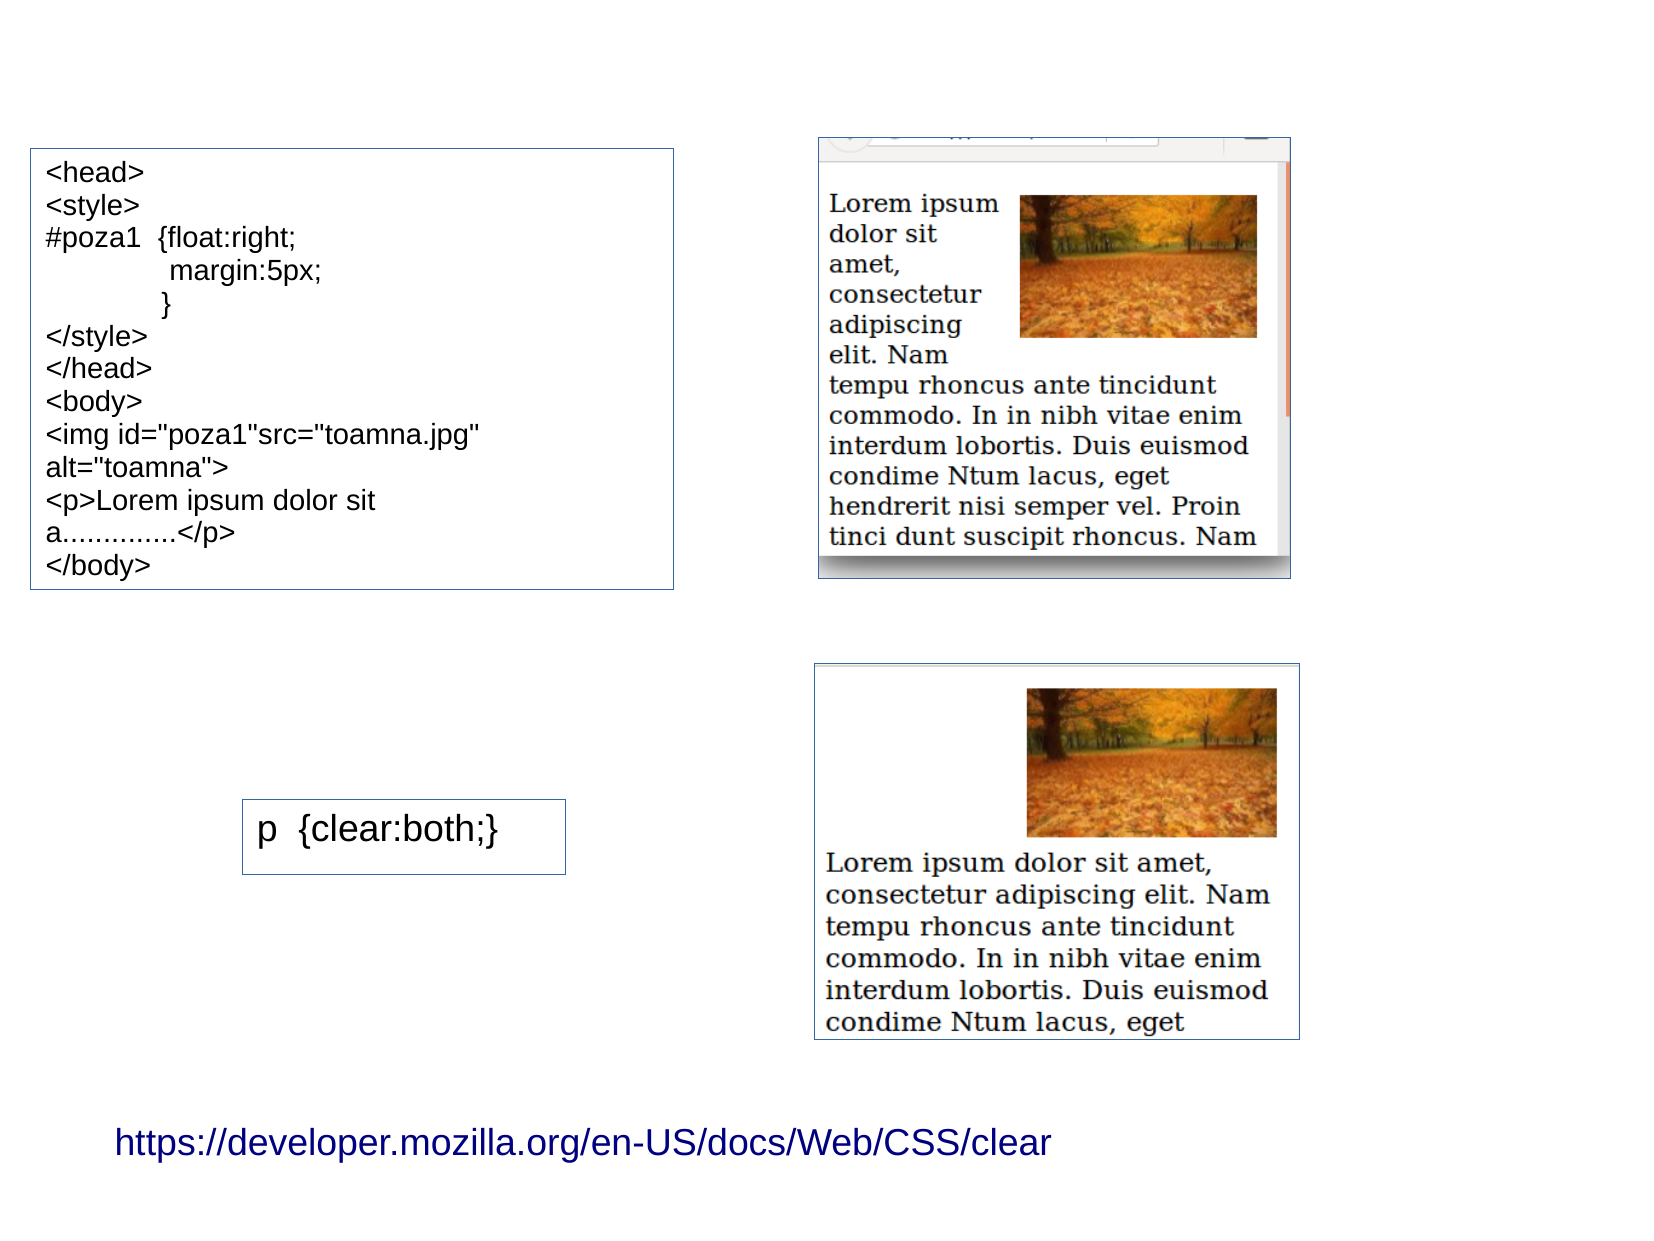

<head>
<style>
#poza1 {float:right;
 margin:5px;
 }
</style>
</head>
<body>
<img id="poza1"src="toamna.jpg" alt="toamna">
<p>Lorem ipsum dolor sit
a..............</p>
</body>
p {clear:both;}
https://developer.mozilla.org/en-US/docs/Web/CSS/clear